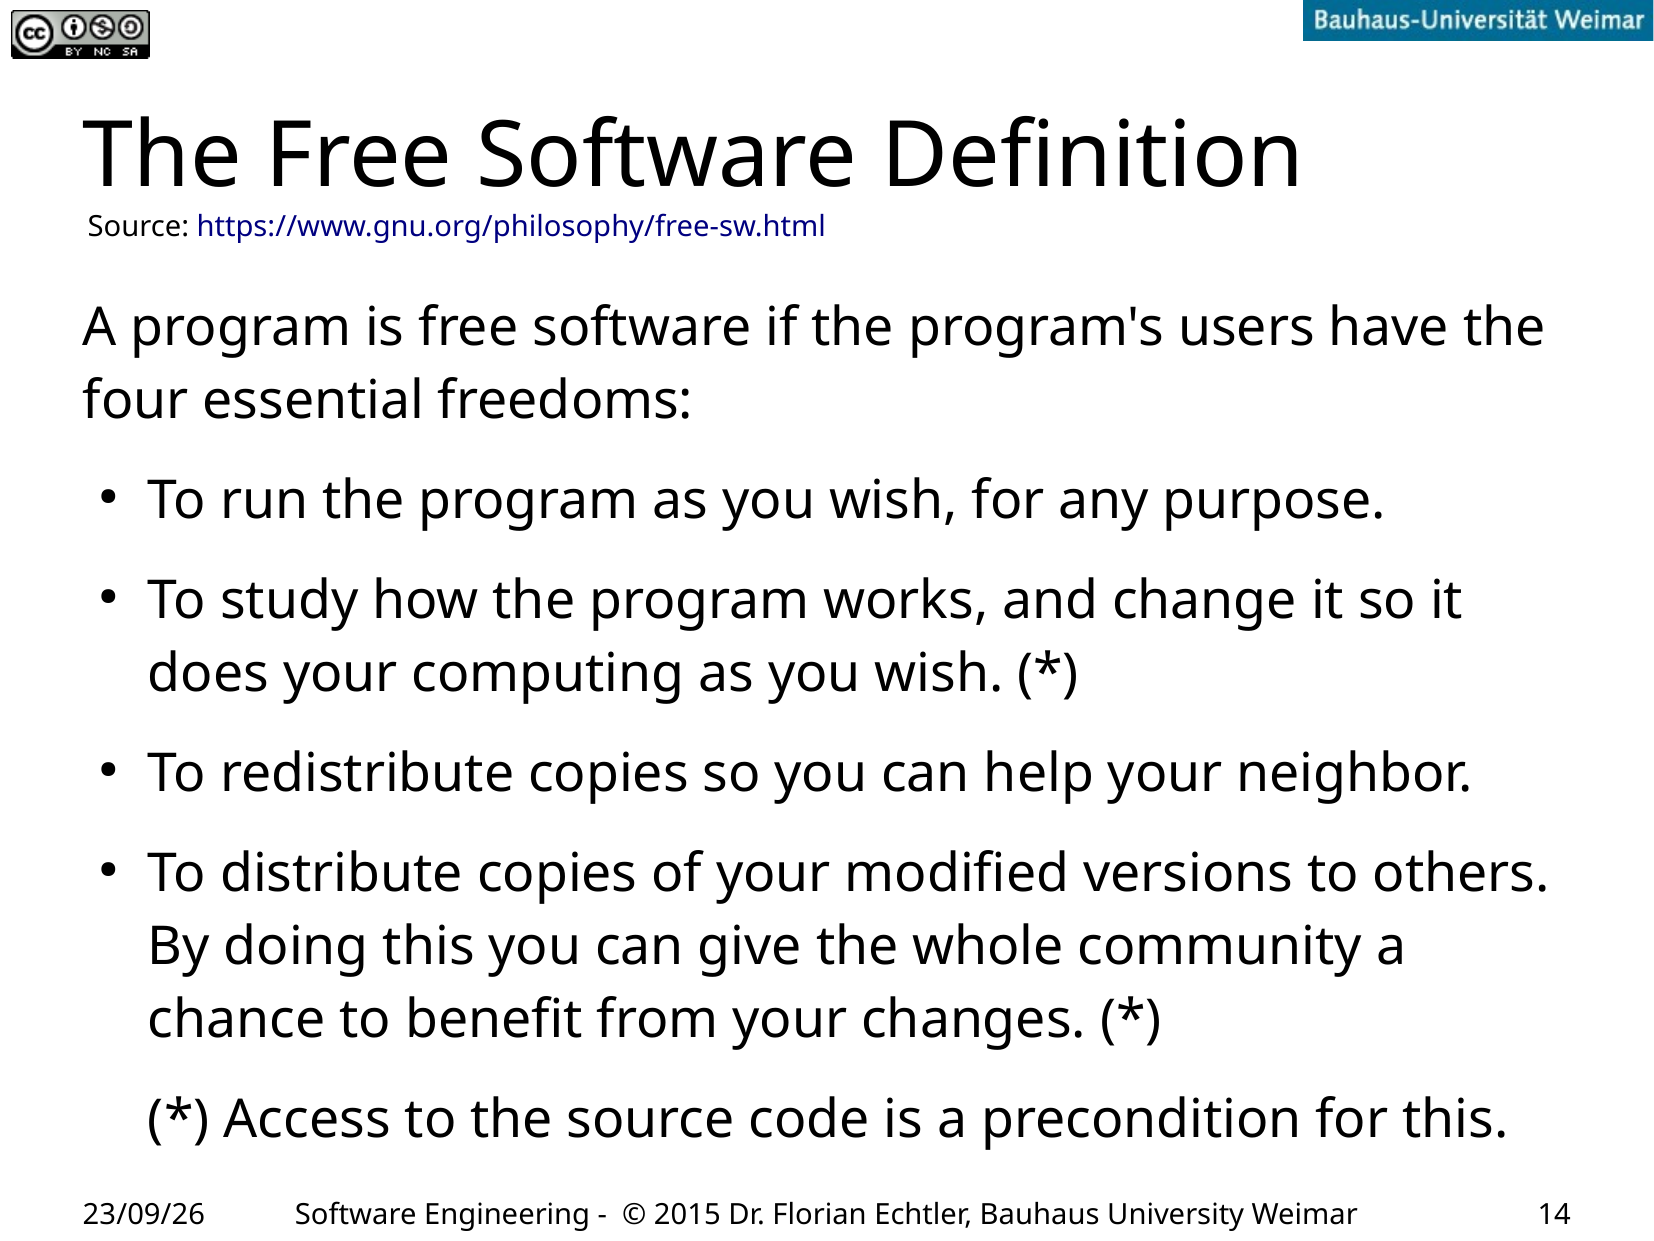

# The Free Software Definition
Source: https://www.gnu.org/philosophy/free-sw.html
A program is free software if the program's users have the four essential freedoms:
To run the program as you wish, for any purpose.
To study how the program works, and change it so it does your computing as you wish. (*)
To redistribute copies so you can help your neighbor.
To distribute copies of your modified versions to others. By doing this you can give the whole community a chance to benefit from your changes. (*)
(*) Access to the source code is a precondition for this.
Software Engineering - © 2015 Dr. Florian Echtler, Bauhaus University Weimar
14